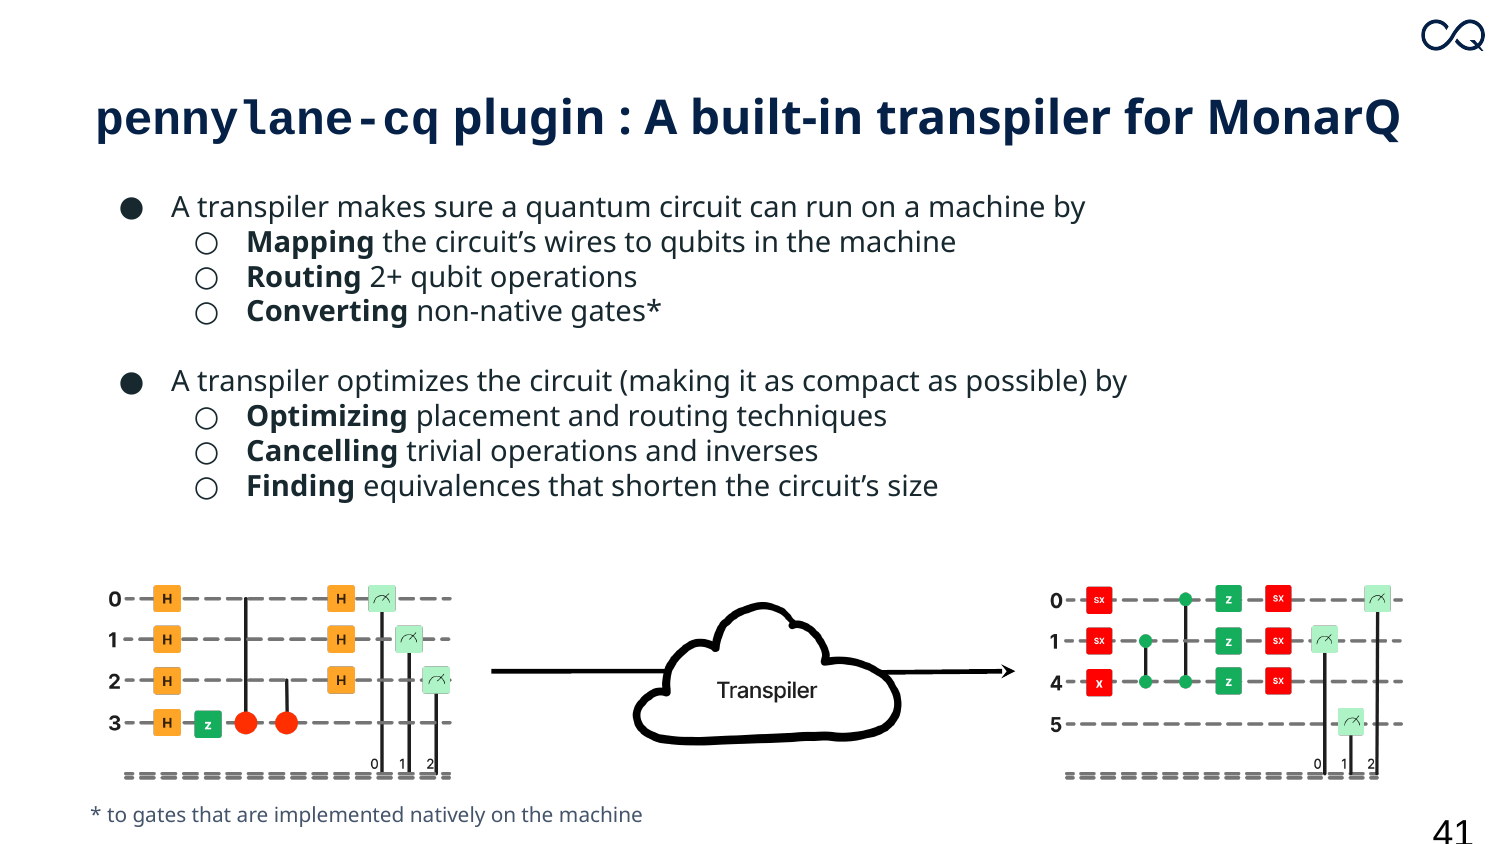

# pennylane-cq plugin : A built-in transpiler for MonarQ
A transpiler makes sure a quantum circuit can run on a machine by
Mapping the circuit’s wires to qubits in the machine
Routing 2+ qubit operations
Converting non-native gates*
A transpiler optimizes the circuit (making it as compact as possible) by
Optimizing placement and routing techniques
Cancelling trivial operations and inverses
Finding equivalences that shorten the circuit’s size
* to gates that are implemented natively on the machine